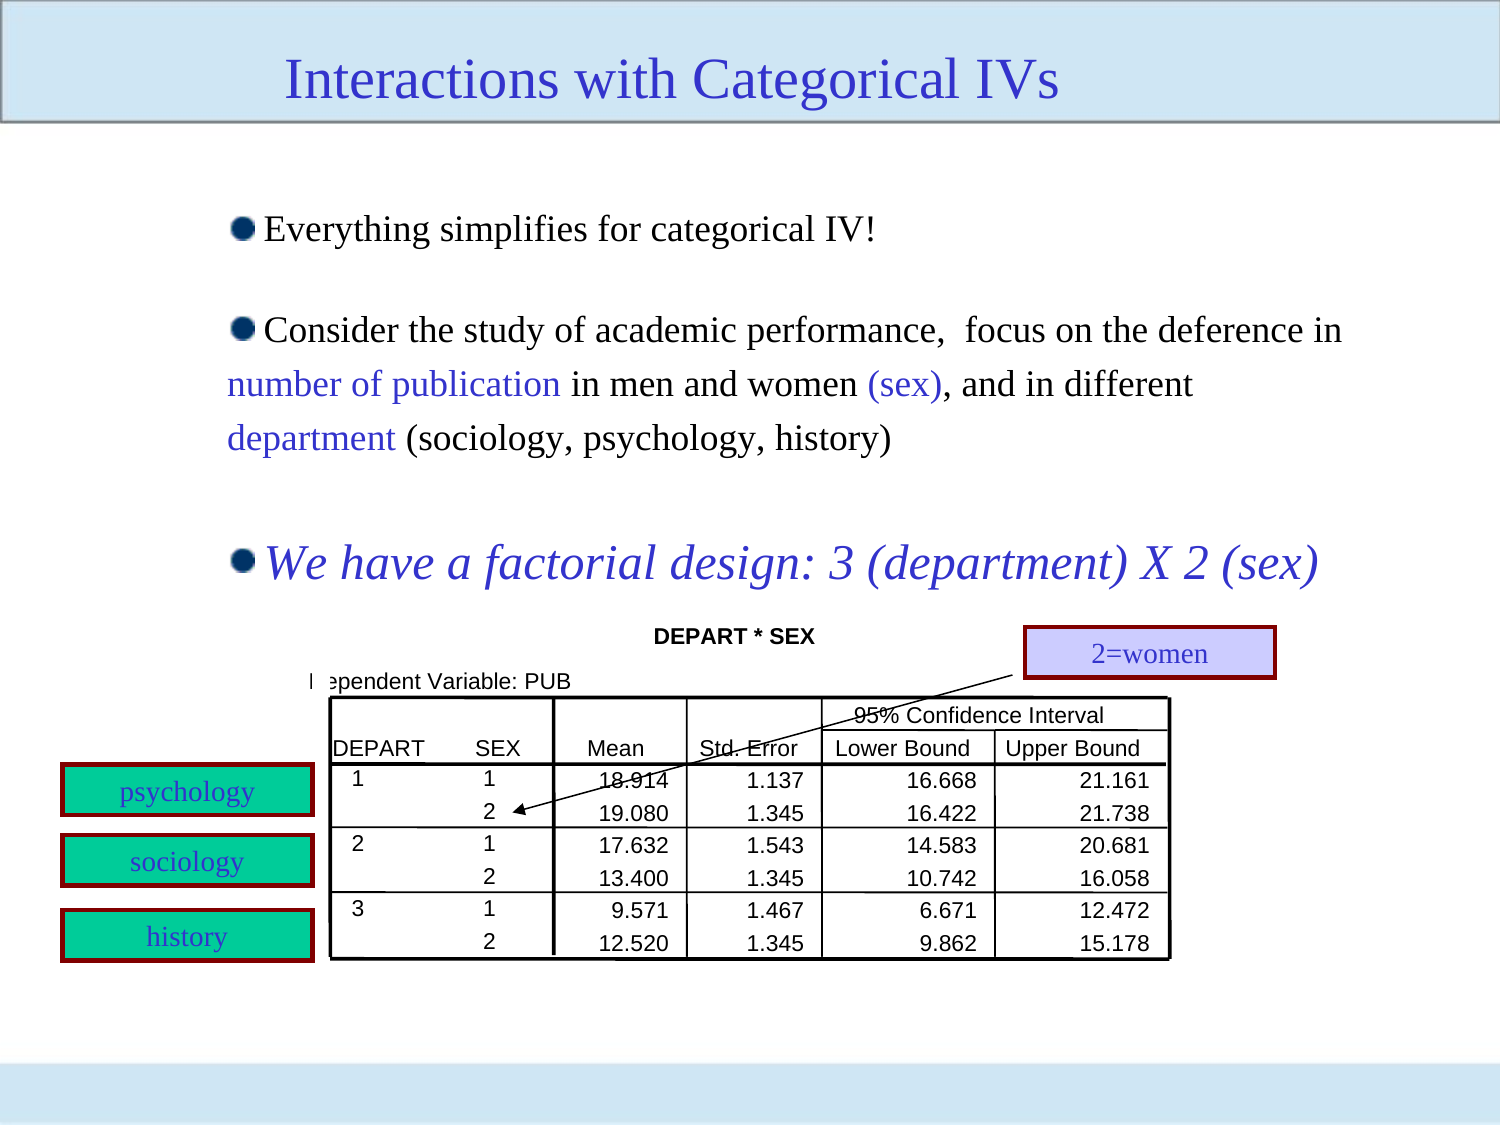

# Interactions with Categorical IVs
 Everything simplifies for categorical IV!
 Consider the study of academic performance, focus on the deference in number of publication in men and women (sex), and in different department (sociology, psychology, history)
 We have a factorial design: 3 (department) X 2 (sex)
DEPART * SEX
Dependent Variable: PUB
95% Confidence Interval
DEPART
SEX
Mean
Std. Error
Lower Bound
Upper Bound
1
1
18.914
1.137
16.668
21.161
2
19.080
1.345
16.422
21.738
2
1
17.632
1.543
14.583
20.681
2
13.400
1.345
10.742
16.058
3
1
9.571
1.467
6.671
12.472
2
12.520
1.345
9.862
15.178
2=women
psychology
sociology
history